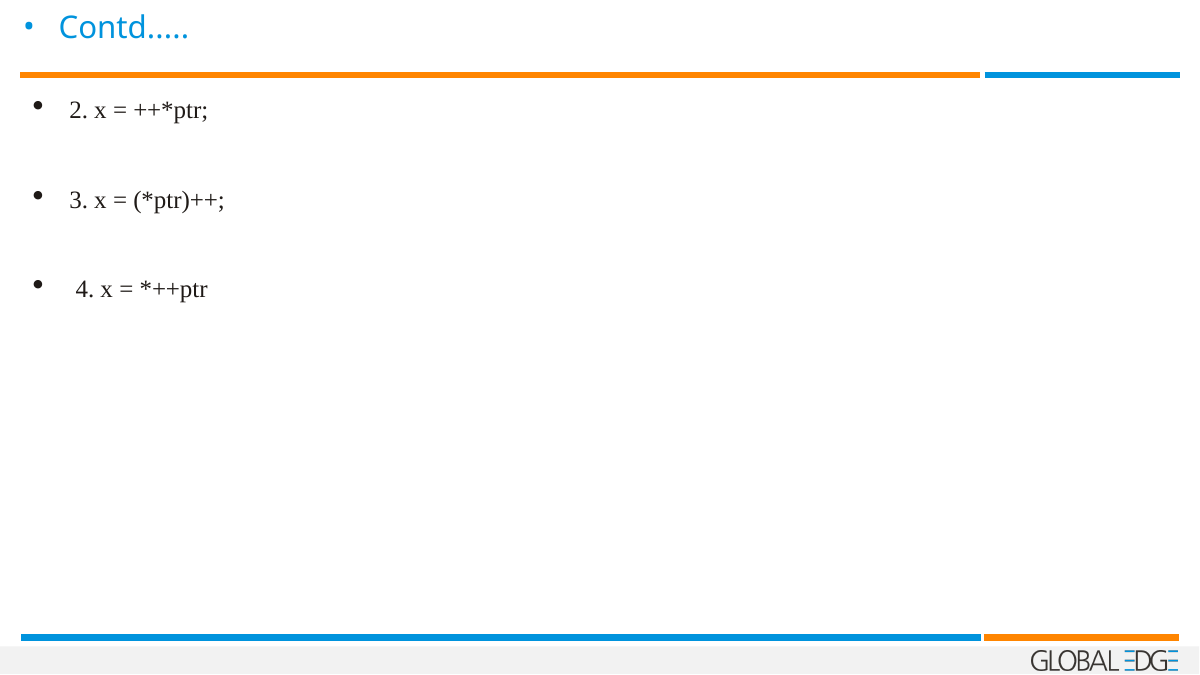

Contd.....
2. x = ++*ptr;
3. x = (*ptr)++;
 4. x = *++ptr